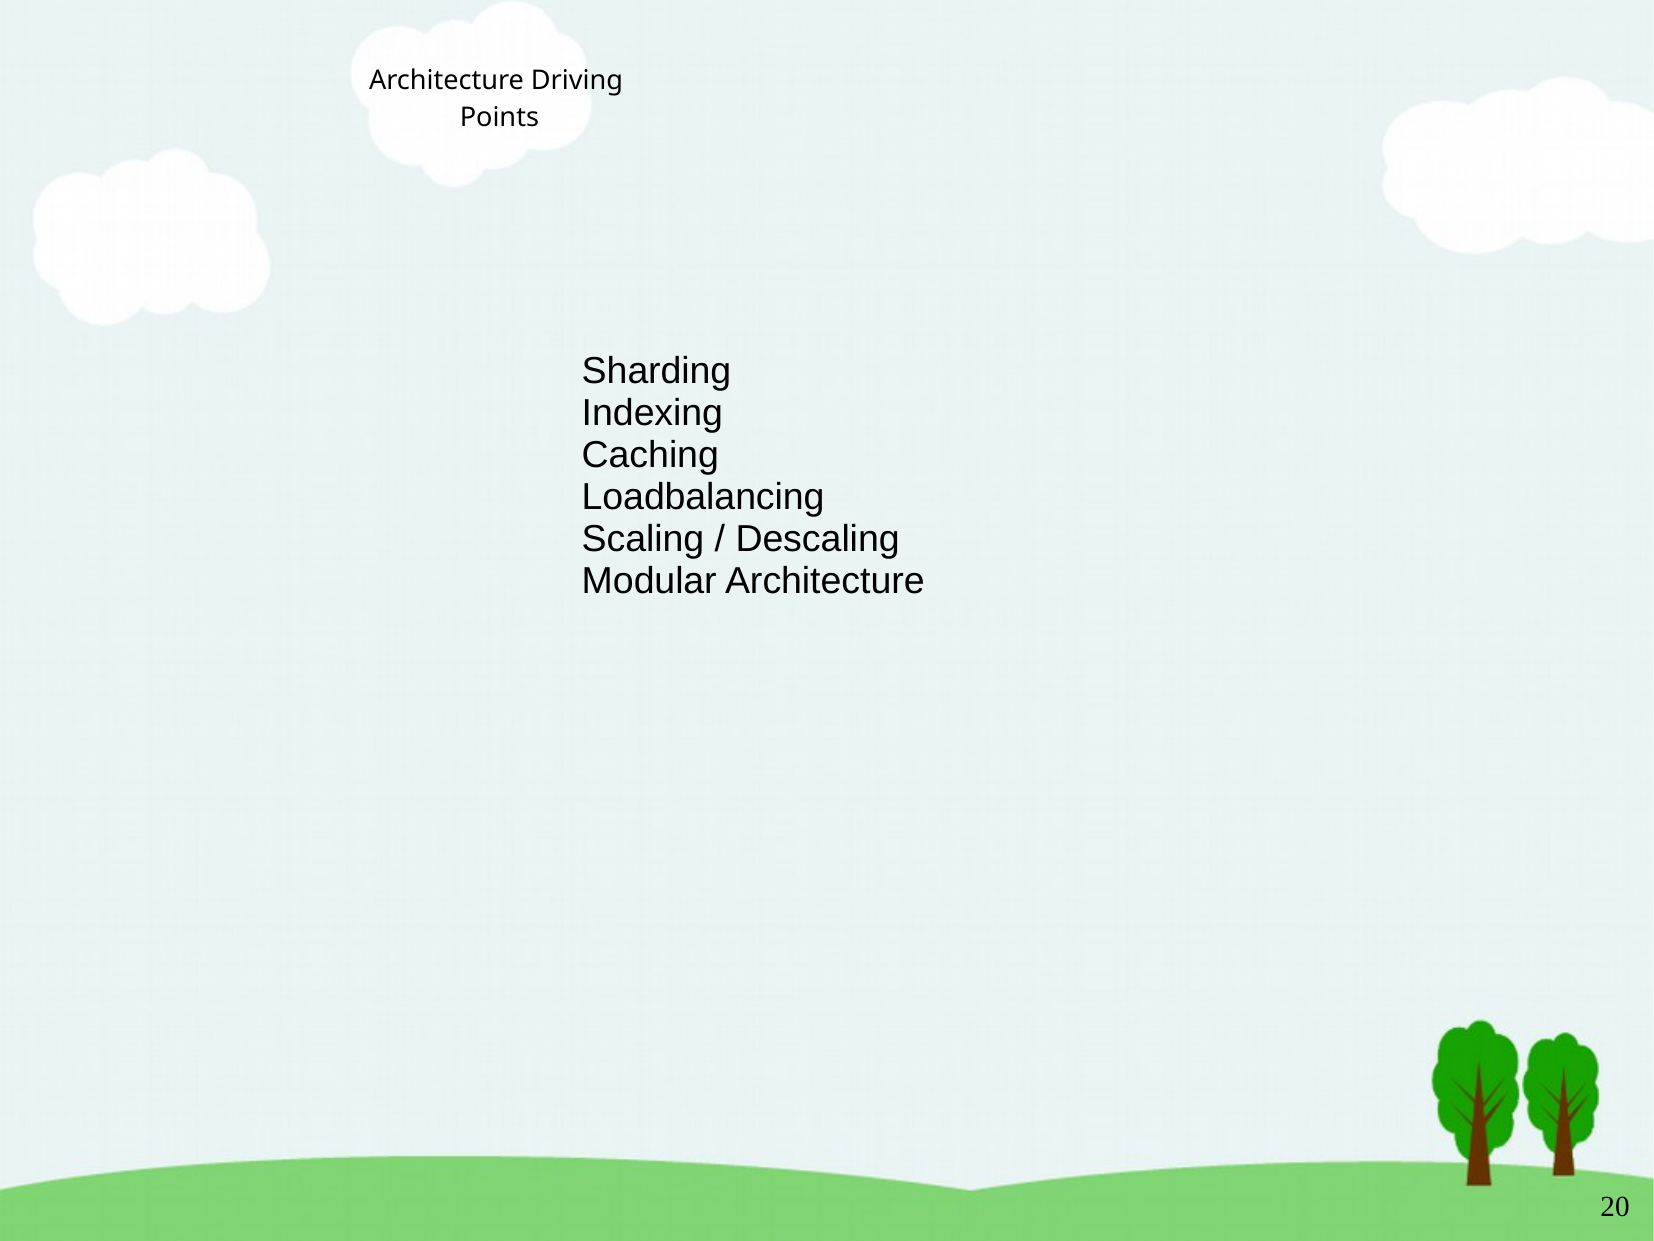

Architecture Driving
Points
Sharding
Indexing
Caching
Loadbalancing
Scaling / Descaling
Modular Architecture
20